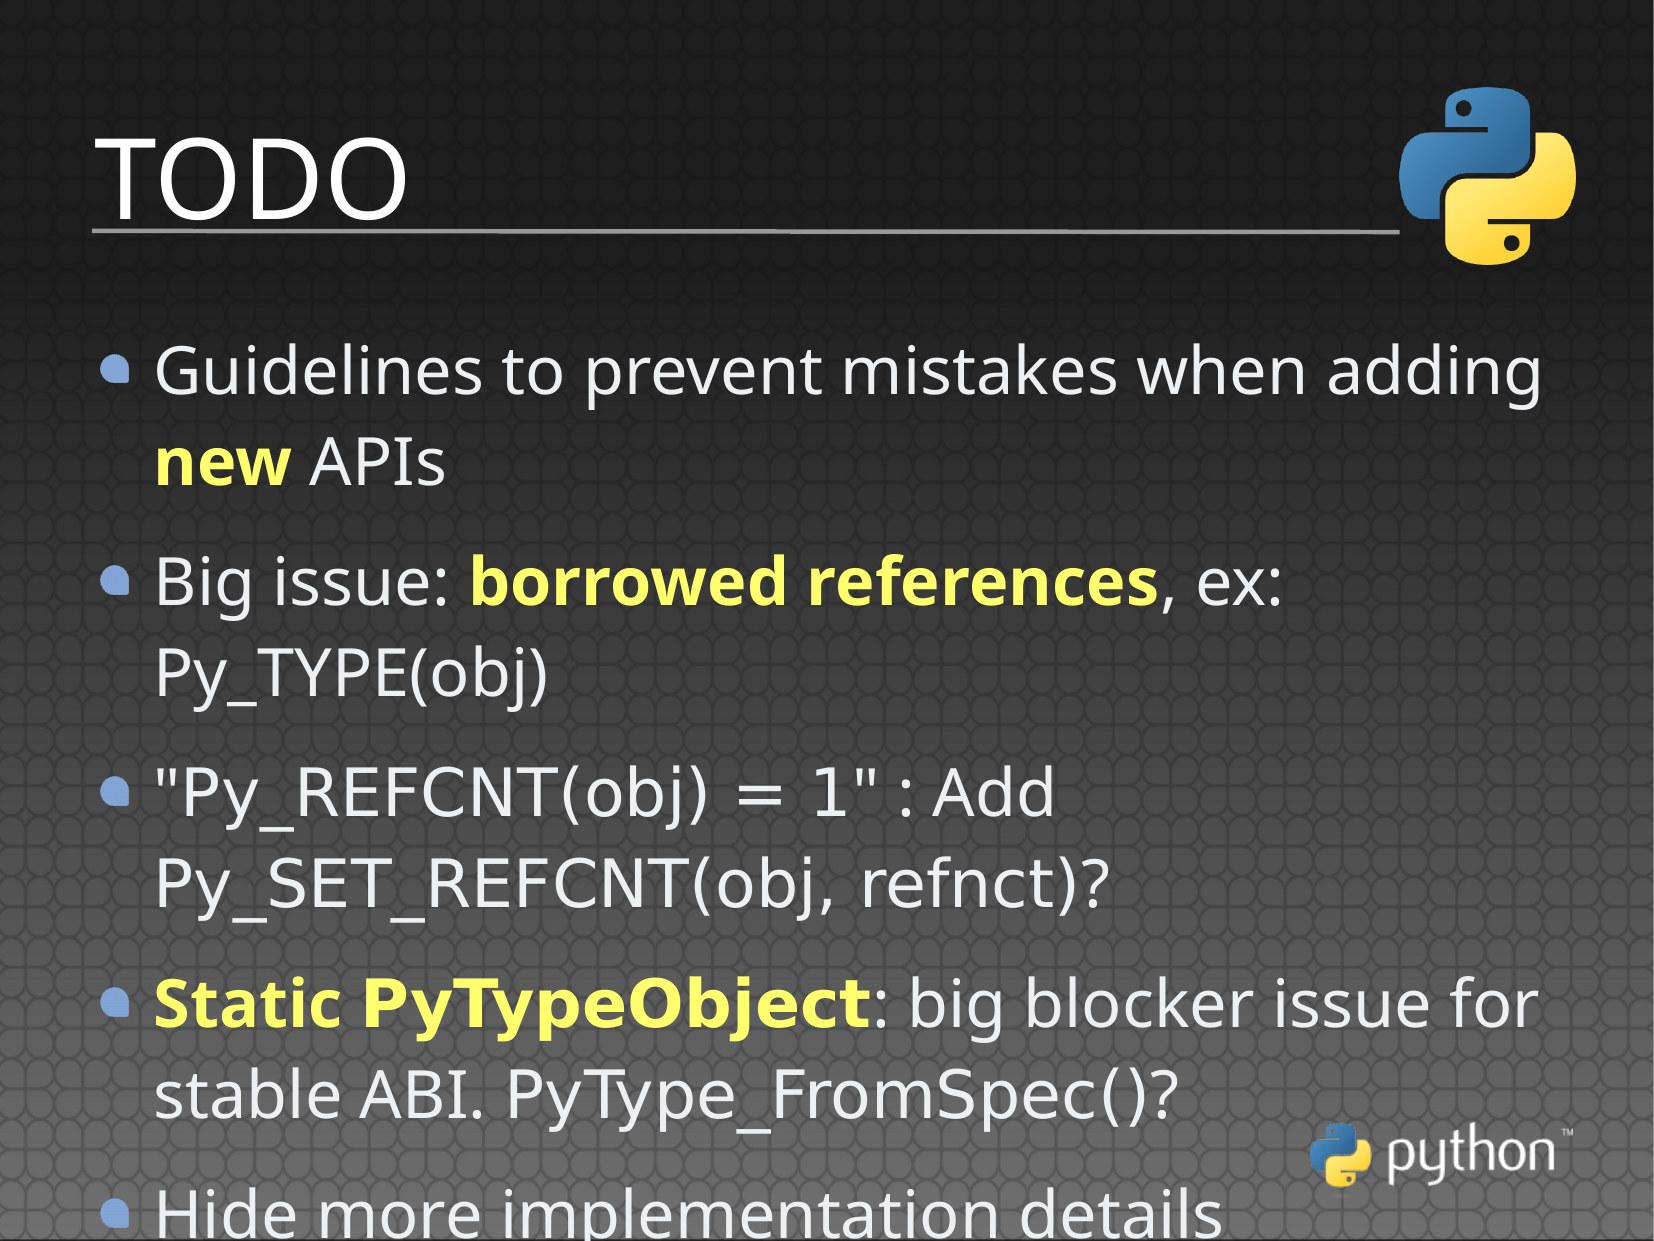

TODO
# Guidelines to prevent mistakes when adding new APIs
Big issue: borrowed references, ex: Py_TYPE(obj)
"Py_REFCNT(obj) = 1" : Add Py_SET_REFCNT(obj, refnct)?
Static PyTypeObject: big blocker issue for stable ABI. PyType_FromSpec()?
Hide more implementation details